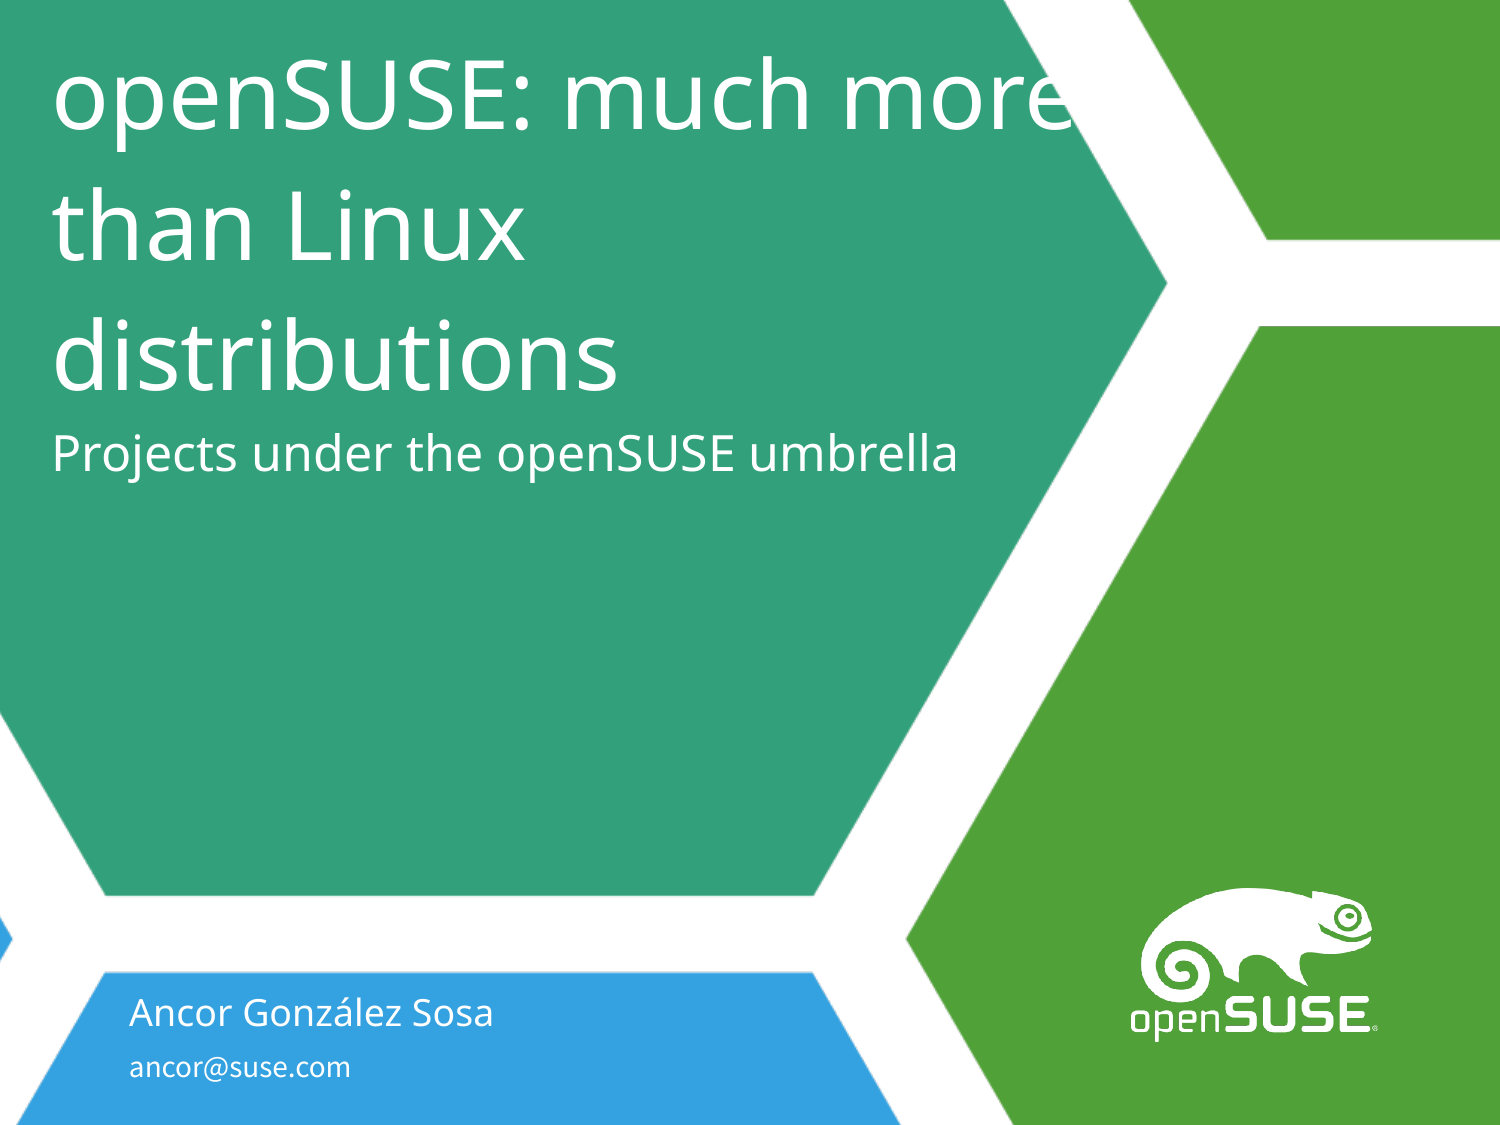

# openSUSE: much more than Linux distributions Projects under the openSUSE umbrella
Ancor González Sosa
ancor@suse.com